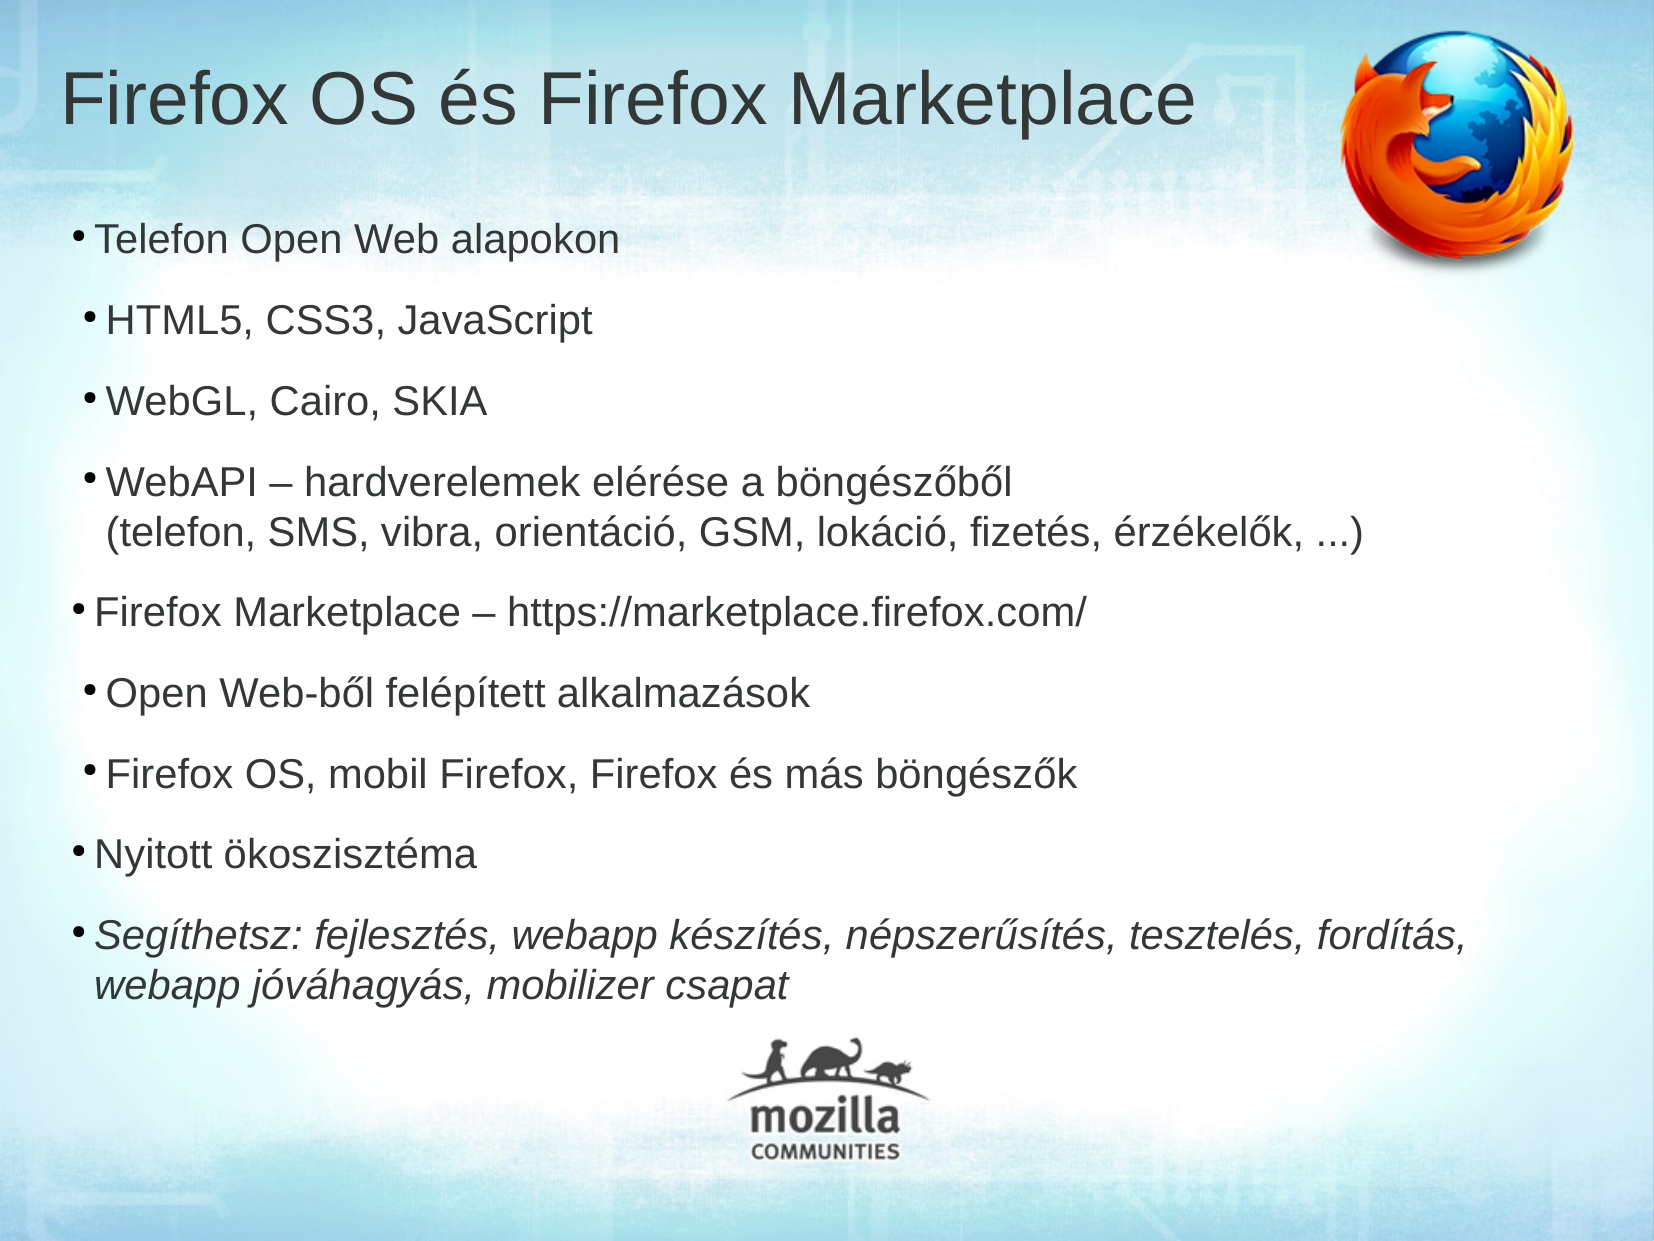

# Firefox OS és Firefox Marketplace
Telefon Open Web alapokon
HTML5, CSS3, JavaScript
WebGL, Cairo, SKIA
WebAPI – hardverelemek elérése a böngészőből
(telefon, SMS, vibra, orientáció, GSM, lokáció, fizetés, érzékelők, ...)
Firefox Marketplace – https://marketplace.firefox.com/
Open Web-ből felépített alkalmazások
Firefox OS, mobil Firefox, Firefox és más böngészők
Nyitott ökoszisztéma
Segíthetsz: fejlesztés, webapp készítés, népszerűsítés, tesztelés, fordítás, webapp jóváhagyás, mobilizer csapat